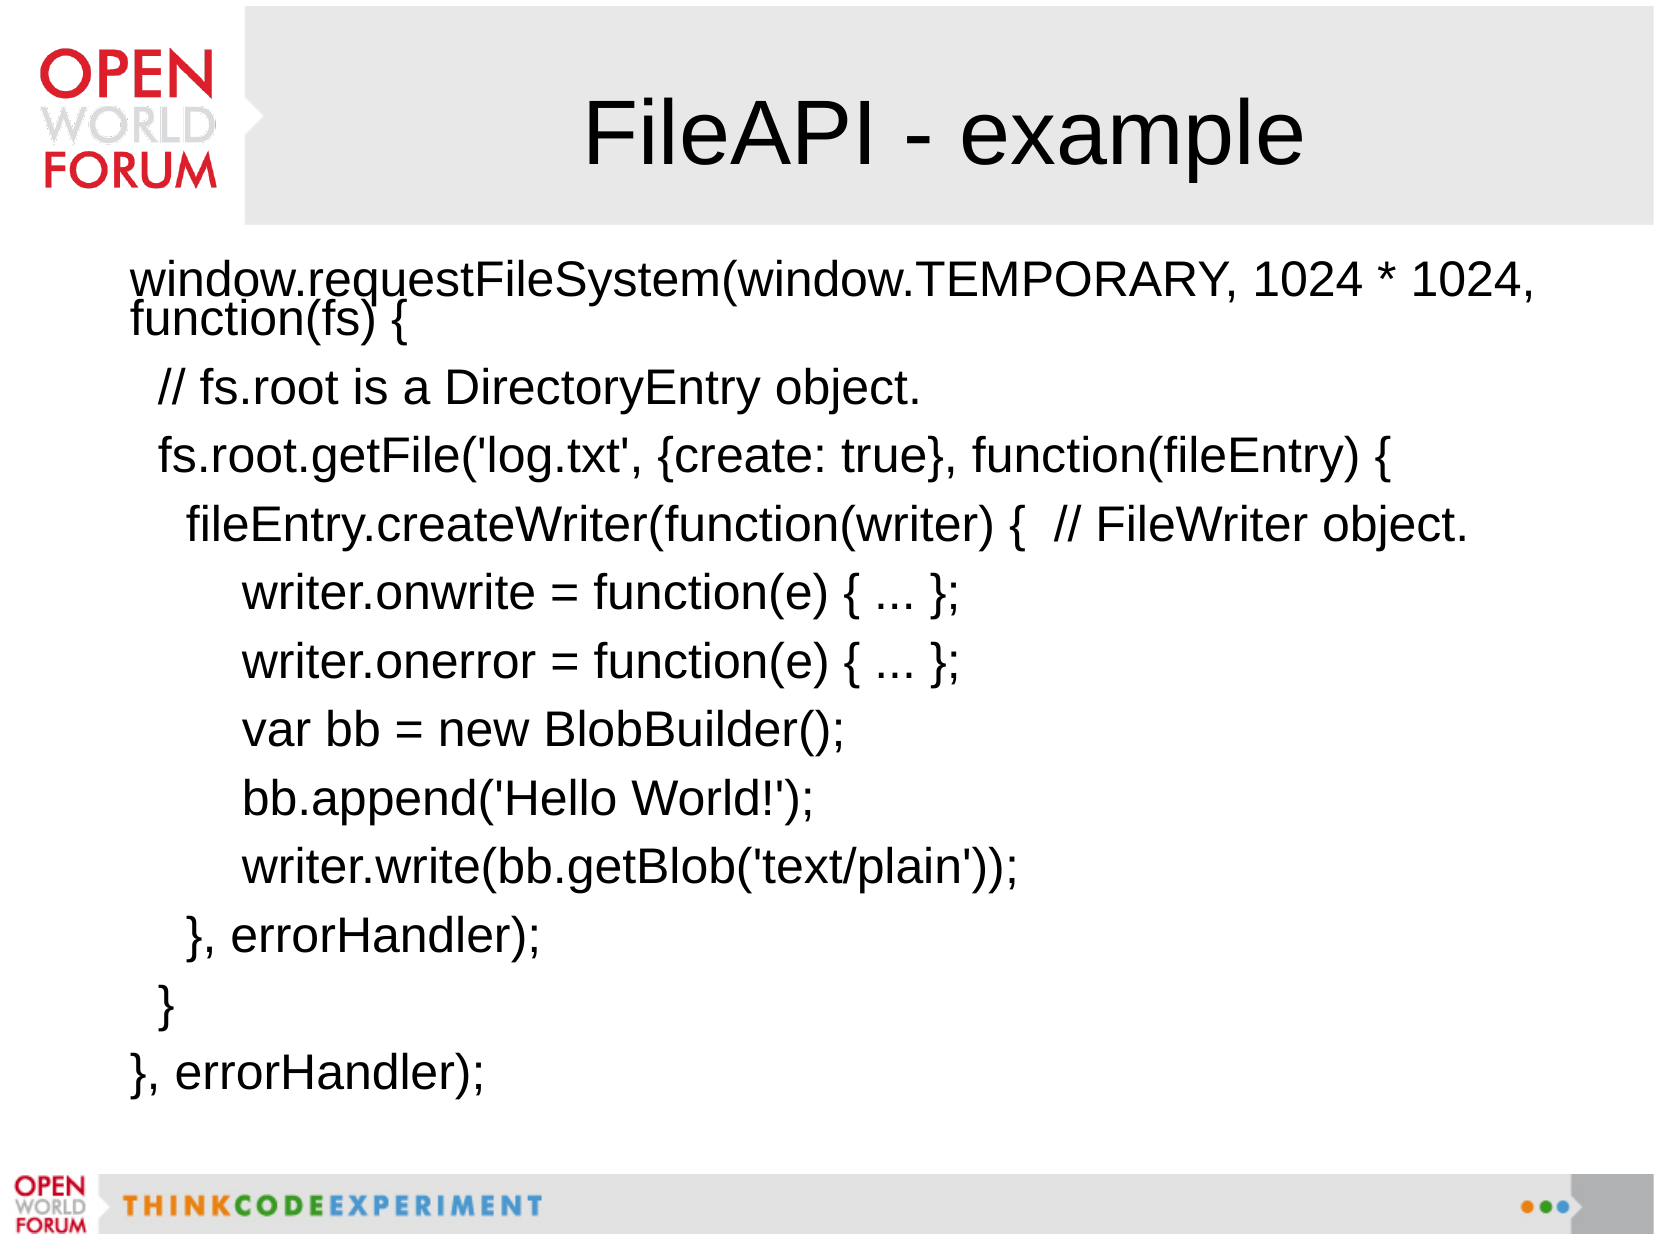

# FileAPI - example
window.requestFileSystem(window.TEMPORARY, 1024 * 1024, function(fs) {
 // fs.root is a DirectoryEntry object.
 fs.root.getFile('log.txt', {create: true}, function(fileEntry) {
 fileEntry.createWriter(function(writer) { // FileWriter object.
 writer.onwrite = function(e) { ... };
 writer.onerror = function(e) { ... };
 var bb = new BlobBuilder();
 bb.append('Hello World!');
 writer.write(bb.getBlob('text/plain'));
 }, errorHandler);
 }
}, errorHandler);